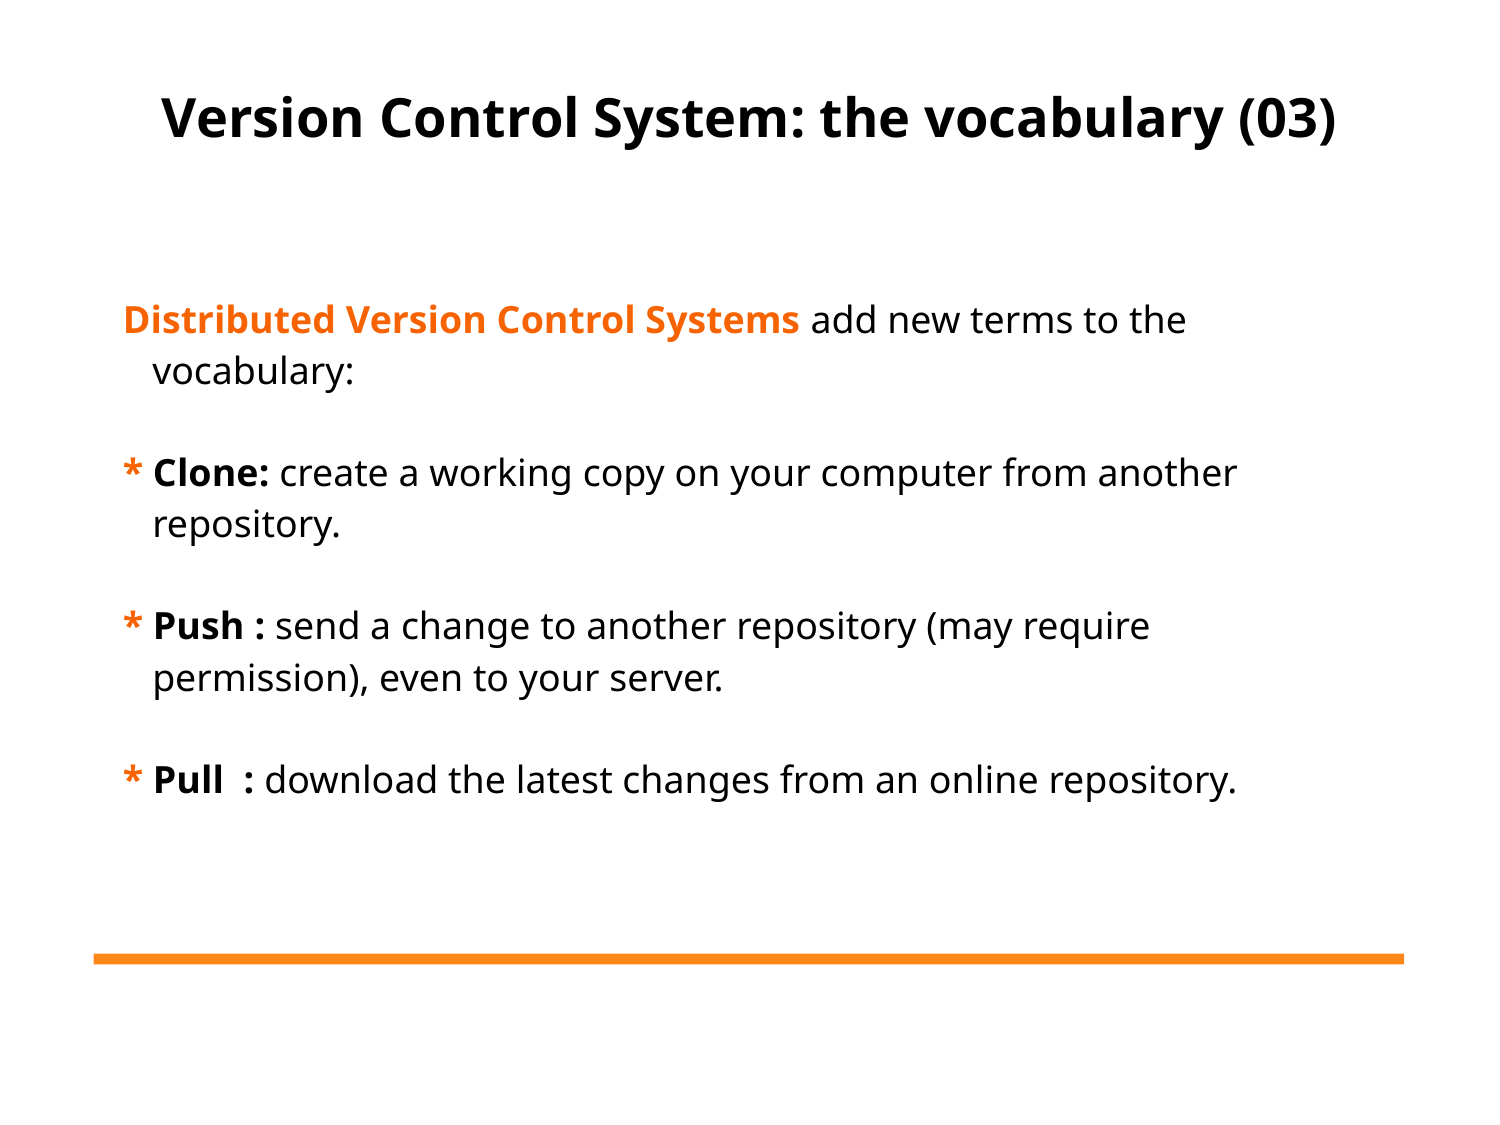

# Version Control System: the vocabulary (03)
Distributed Version Control Systems add new terms to the vocabulary:
* Clone: create a working copy on your computer from another repository.
* Push : send a change to another repository (may require permission), even to your server.
* Pull  : download the latest changes from an online repository.